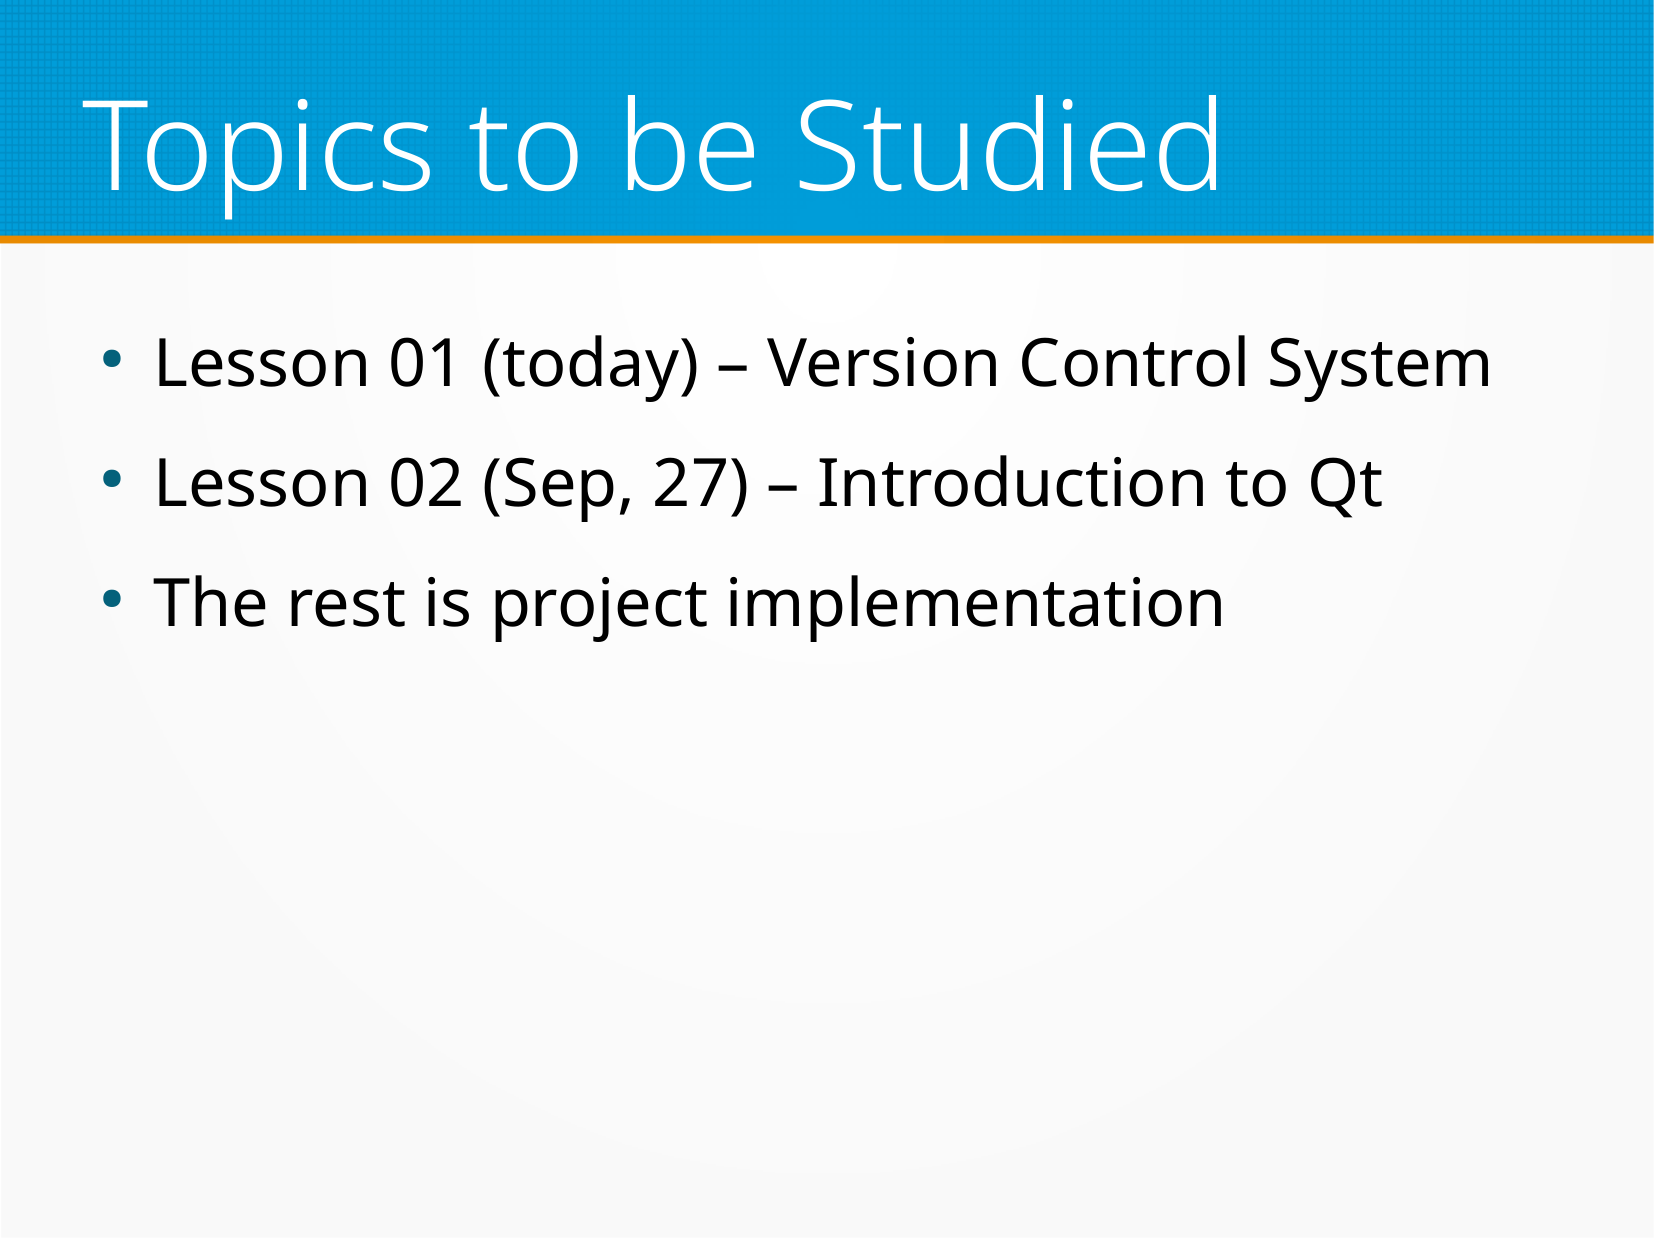

# Topics to be Studied
Lesson 01 (today) – Version Control System
Lesson 02 (Sep, 27) – Introduction to Qt
The rest is project implementation